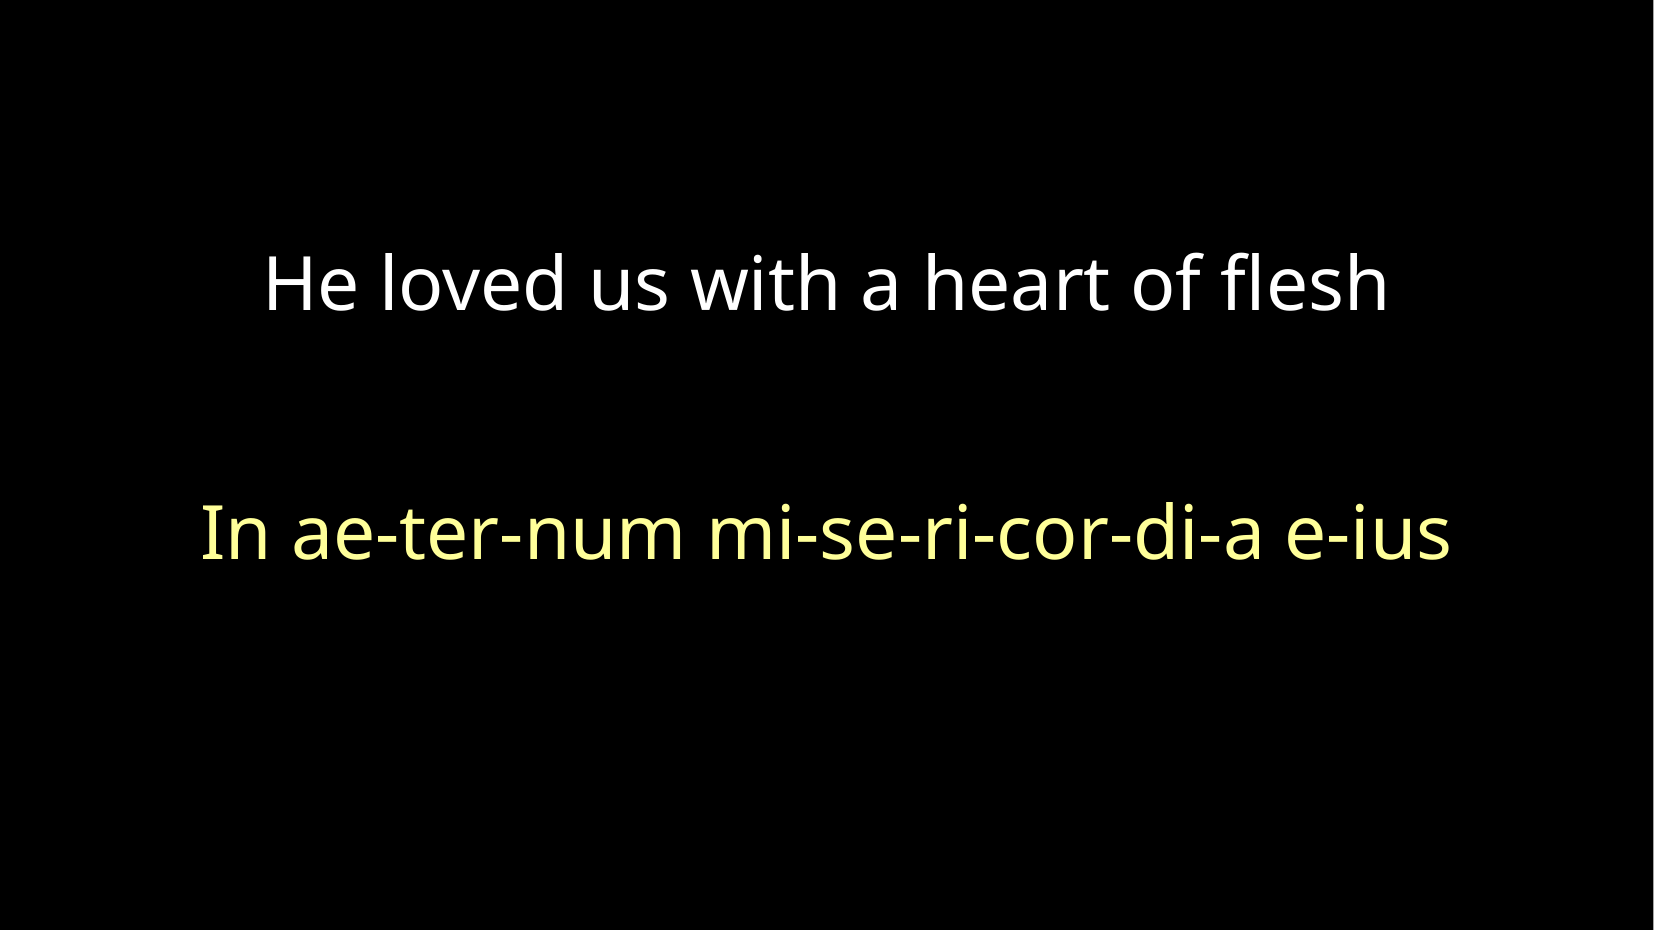

#
He loved us with a heart of flesh
In ae-ter-num mi-se-ri-cor-di-a e-ius